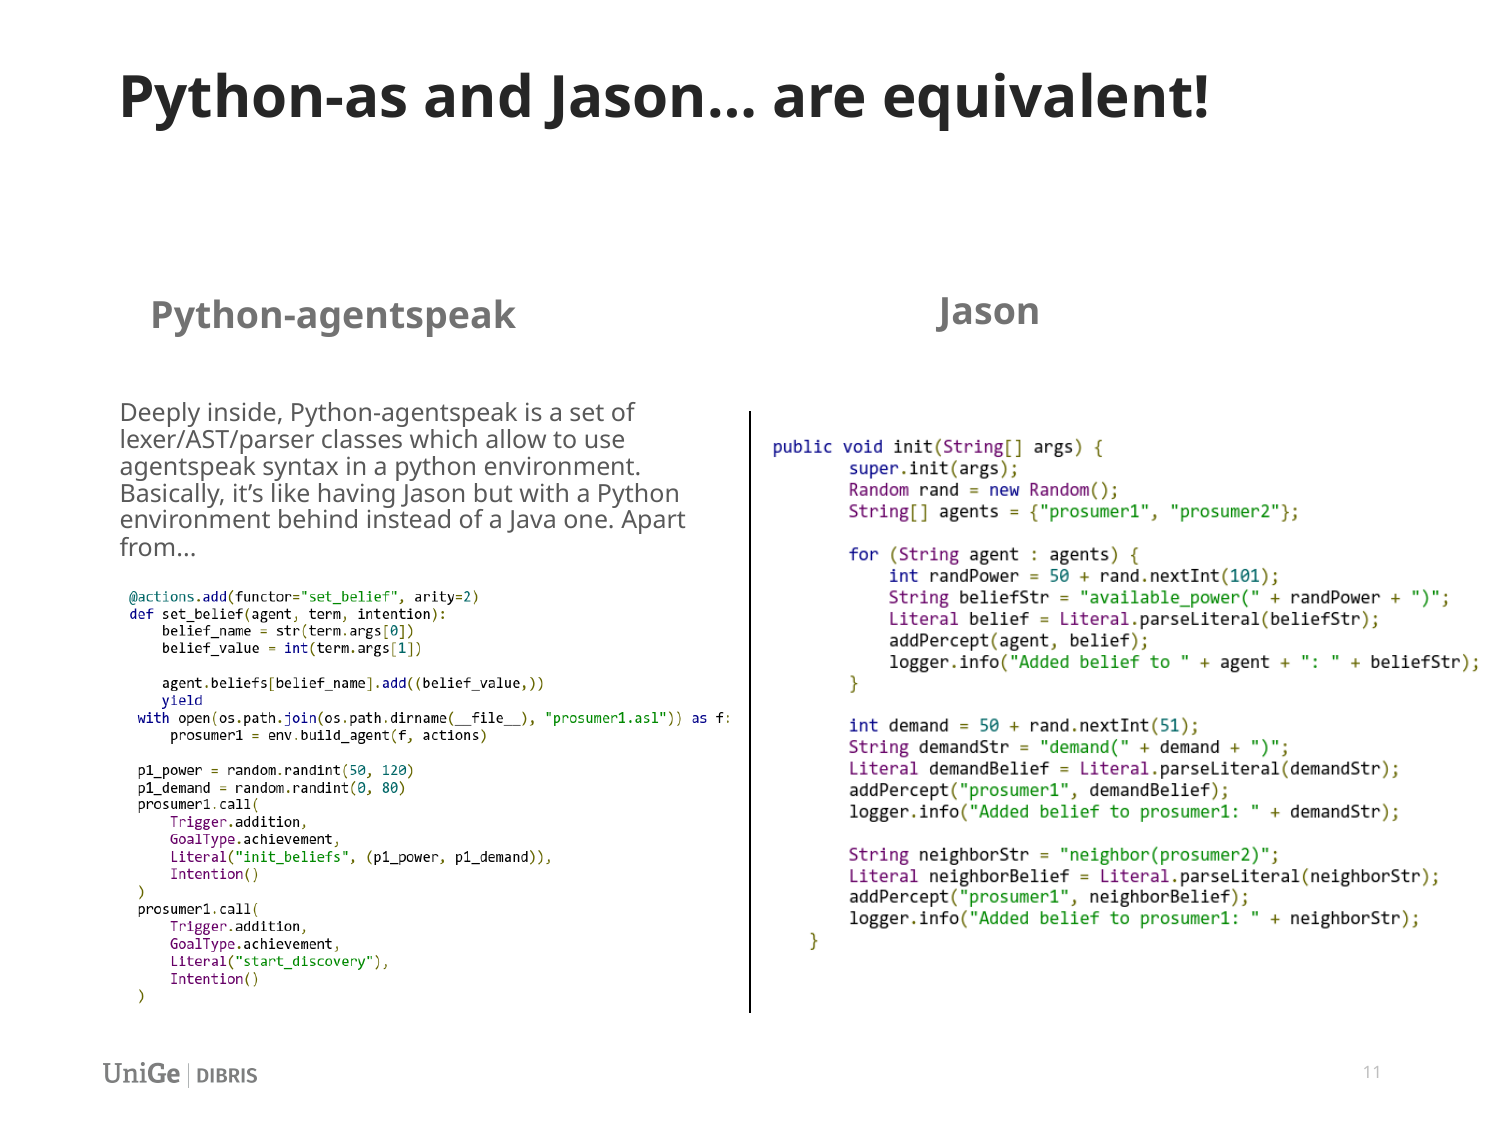

Python-as and Jason… are equivalent!
Jason
Python-agentspeak
# Deeply inside, Python-agentspeak is a set of lexer/AST/parser classes which allow to use agentspeak syntax in a python environment. Basically, it’s like having Jason but with a Python environment behind instead of a Java one. Apart from...
Testo sezione 2
11